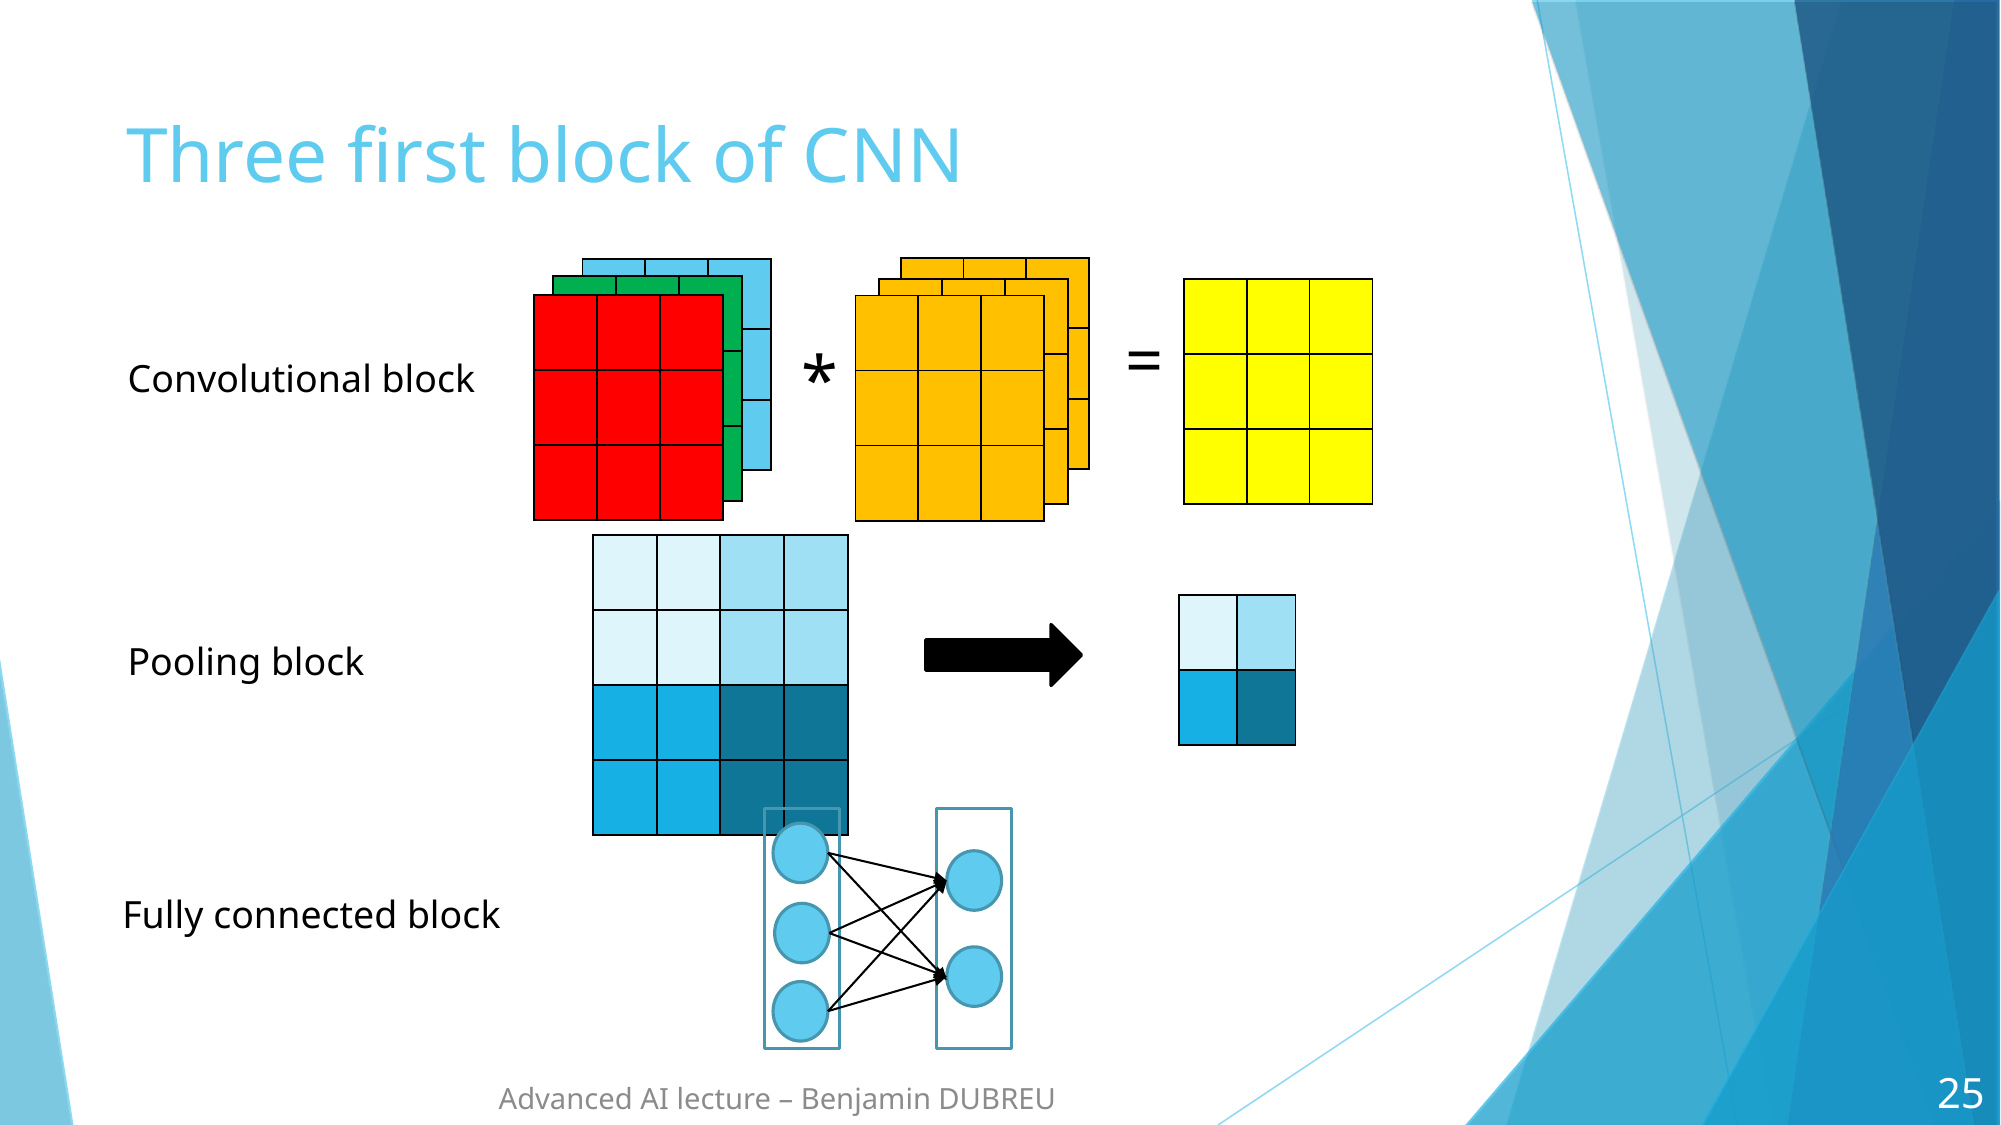

# Three first block of CNN
| | | |
| --- | --- | --- |
| | | |
| | | |
| | | |
| --- | --- | --- |
| | | |
| | | |
| | | |
| --- | --- | --- |
| | | |
| | | |
| | | |
| --- | --- | --- |
| | | |
| | | |
| | | |
| --- | --- | --- |
| | | |
| | | |
| | | |
| --- | --- | --- |
| | | |
| | | |
| | | |
| --- | --- | --- |
| | | |
| | | |
=
*
Convolutional block
| | | | |
| --- | --- | --- | --- |
| | | | |
| | | | |
| | | | |
| | |
| --- | --- |
| | |
Pooling block
Fully connected block
Advanced AI lecture – Benjamin DUBREU